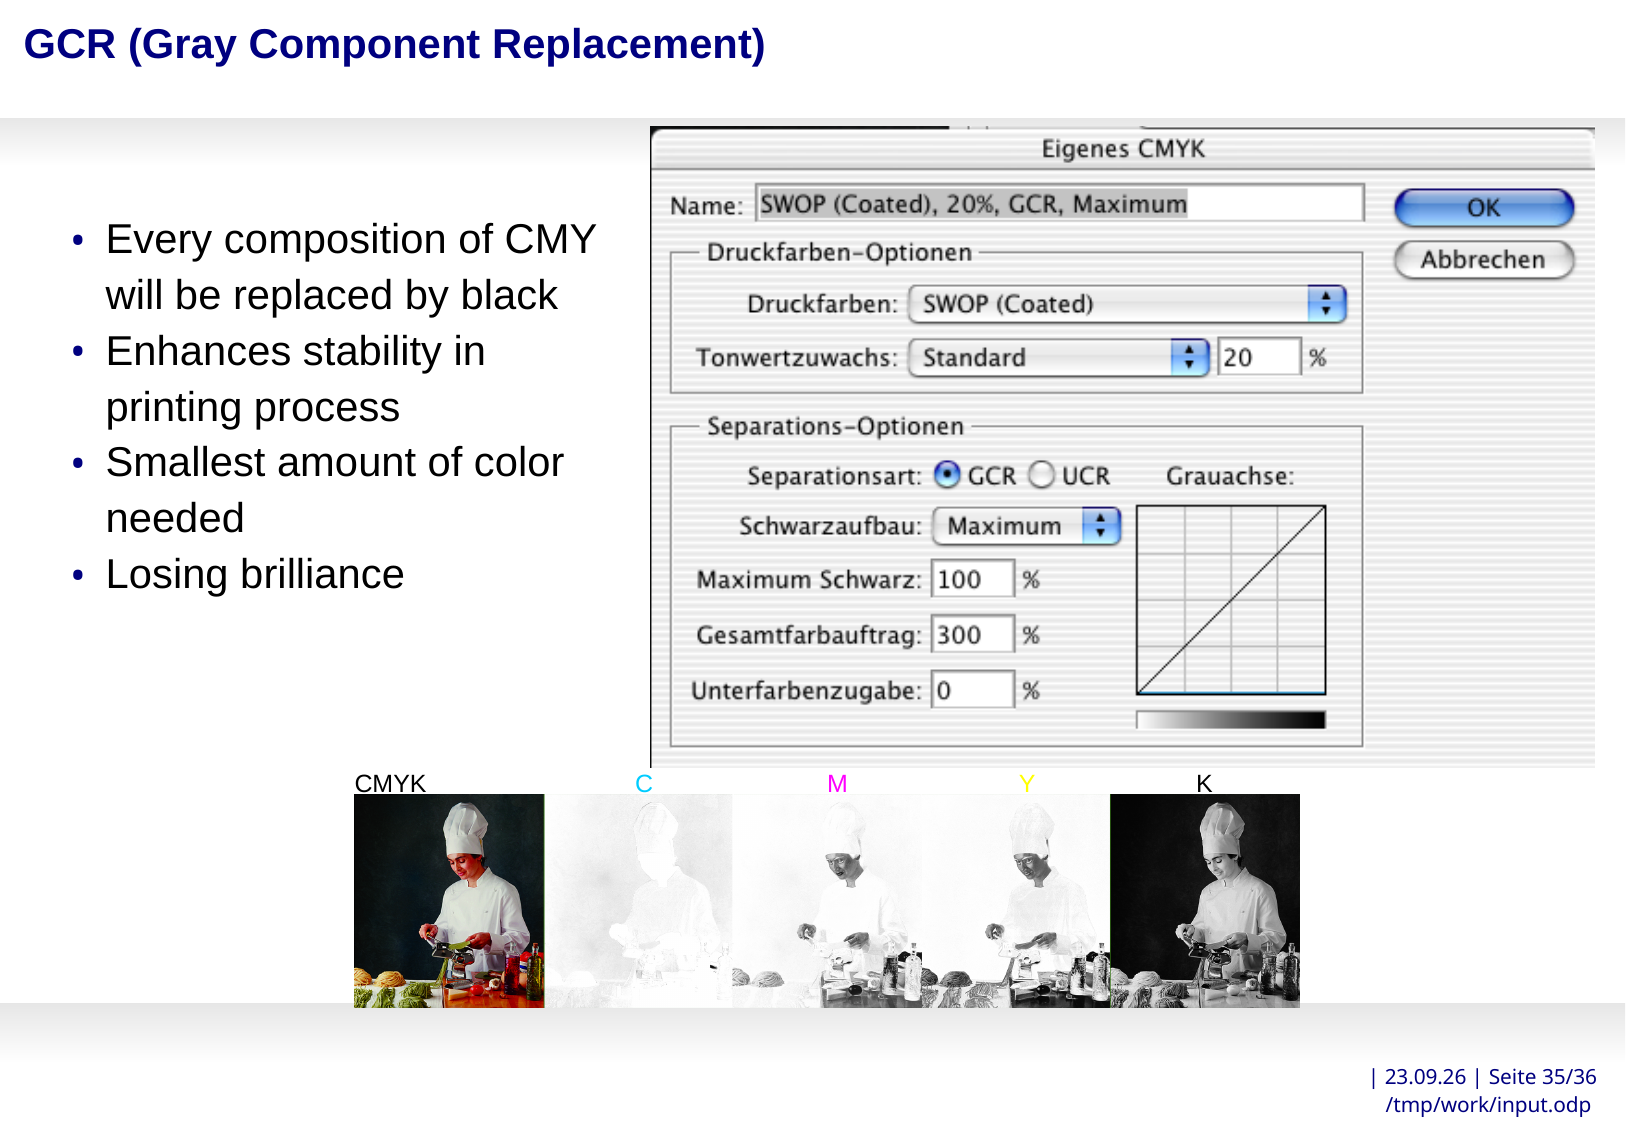

# GCR (Gray Component Replacement)
Every composition of CMY will be replaced by black
Enhances stability in printing process
Smallest amount of color needed
Losing brilliance
CMYK
C
M
Y
K